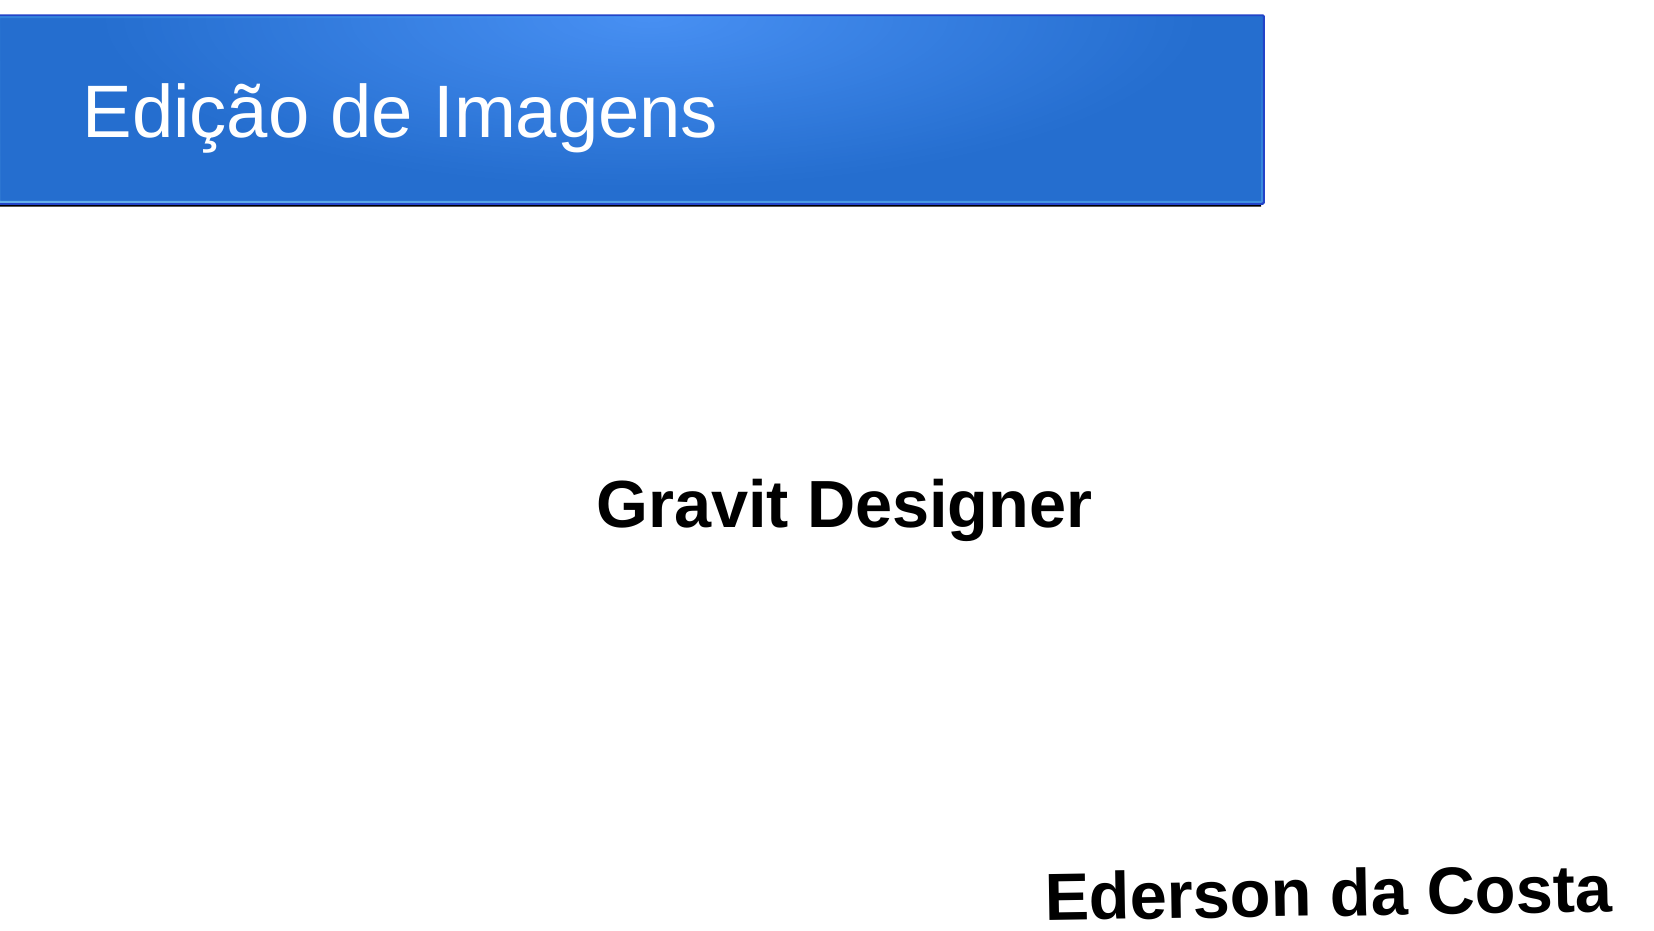

# Edição de Imagens
Gravit Designer
Ederson da Costa